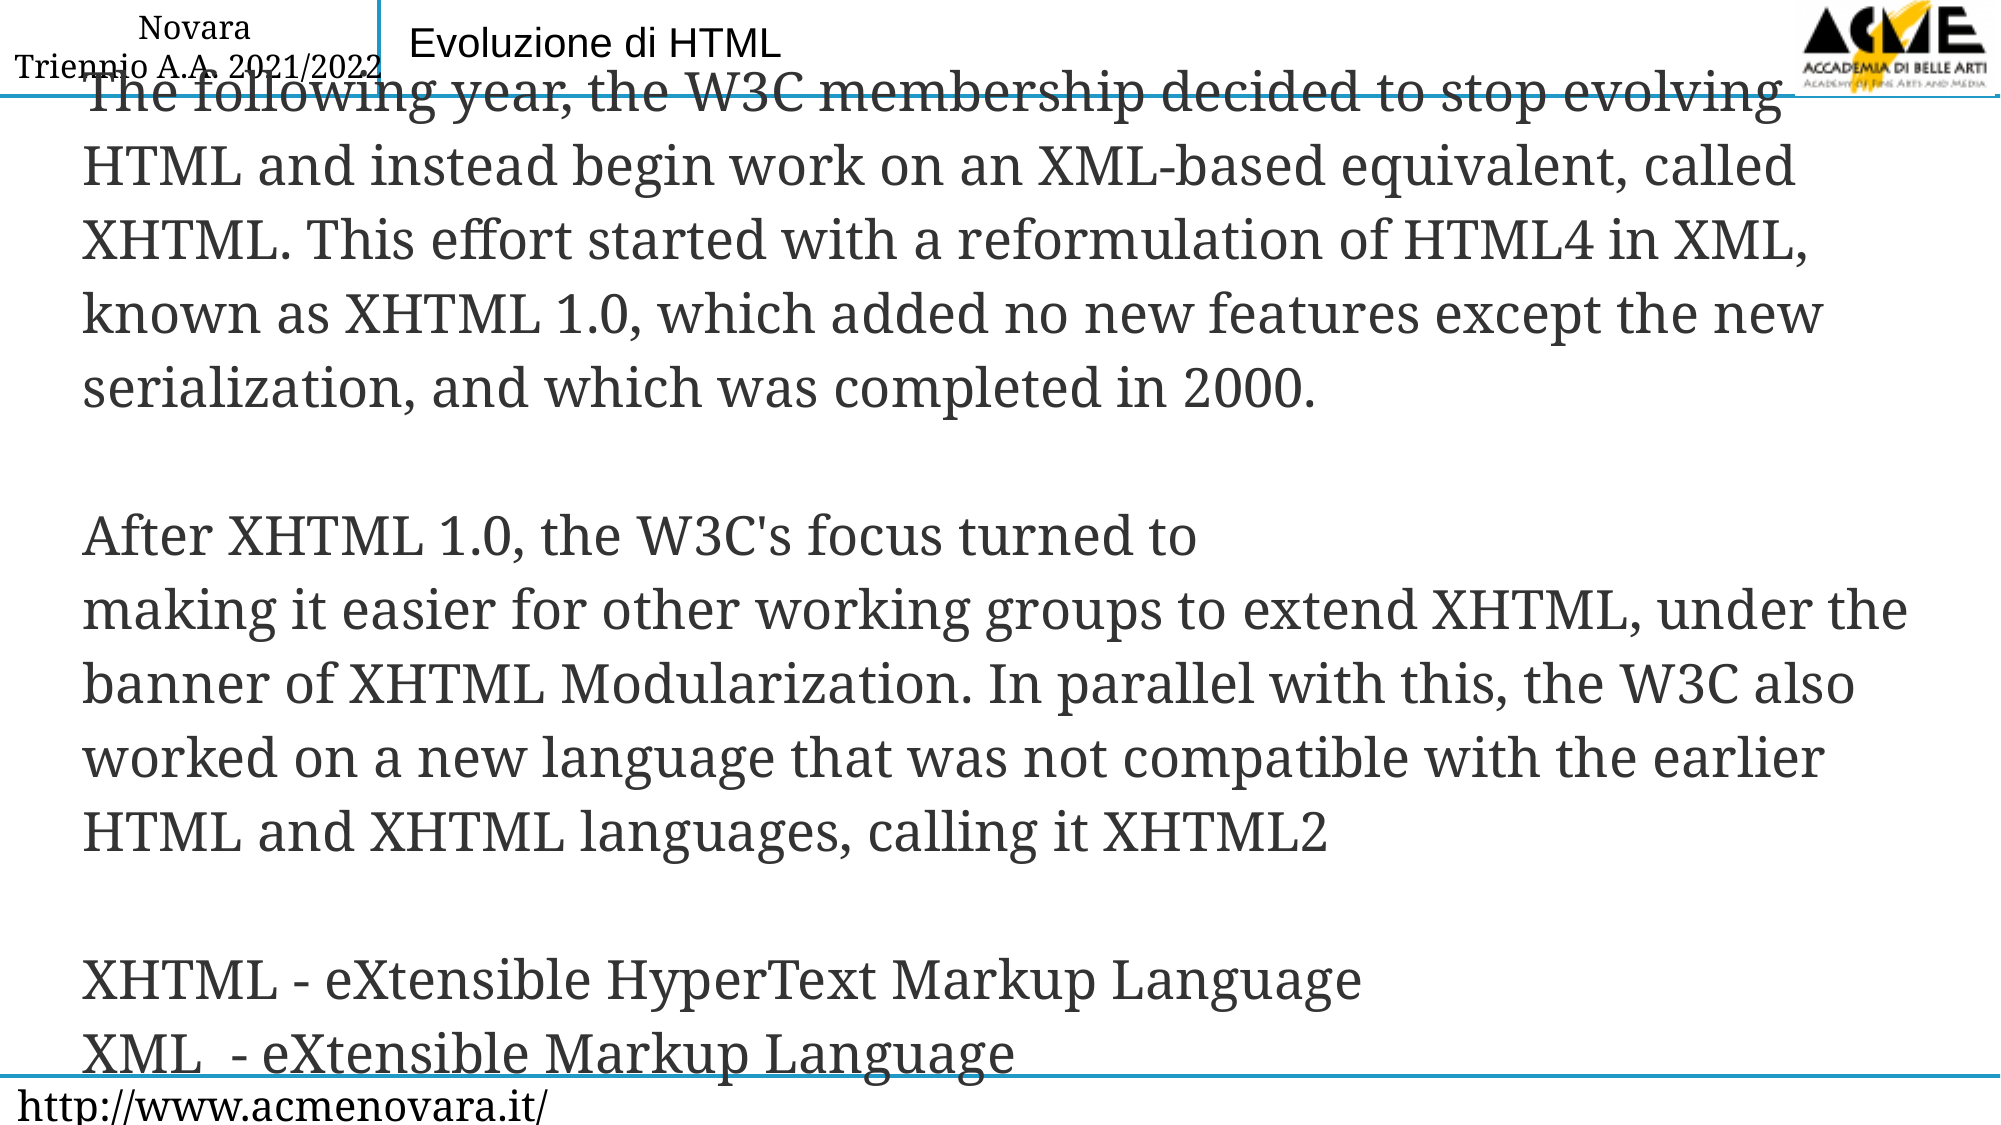

# Evoluzione di HTML
The following year, the W3C membership decided to stop evolving HTML and instead begin work on an XML-based equivalent, called XHTML. This effort started with a reformulation of HTML4 in XML, known as XHTML 1.0, which added no new features except the new serialization, and which was completed in 2000.
After XHTML 1.0, the W3C's focus turned to
making it easier for other working groups to extend XHTML, under the banner of XHTML Modularization. In parallel with this, the W3C also worked on a new language that was not compatible with the earlier HTML and XHTML languages, calling it XHTML2
XHTML - eXtensible HyperText Markup Language
XML - eXtensible Markup Language